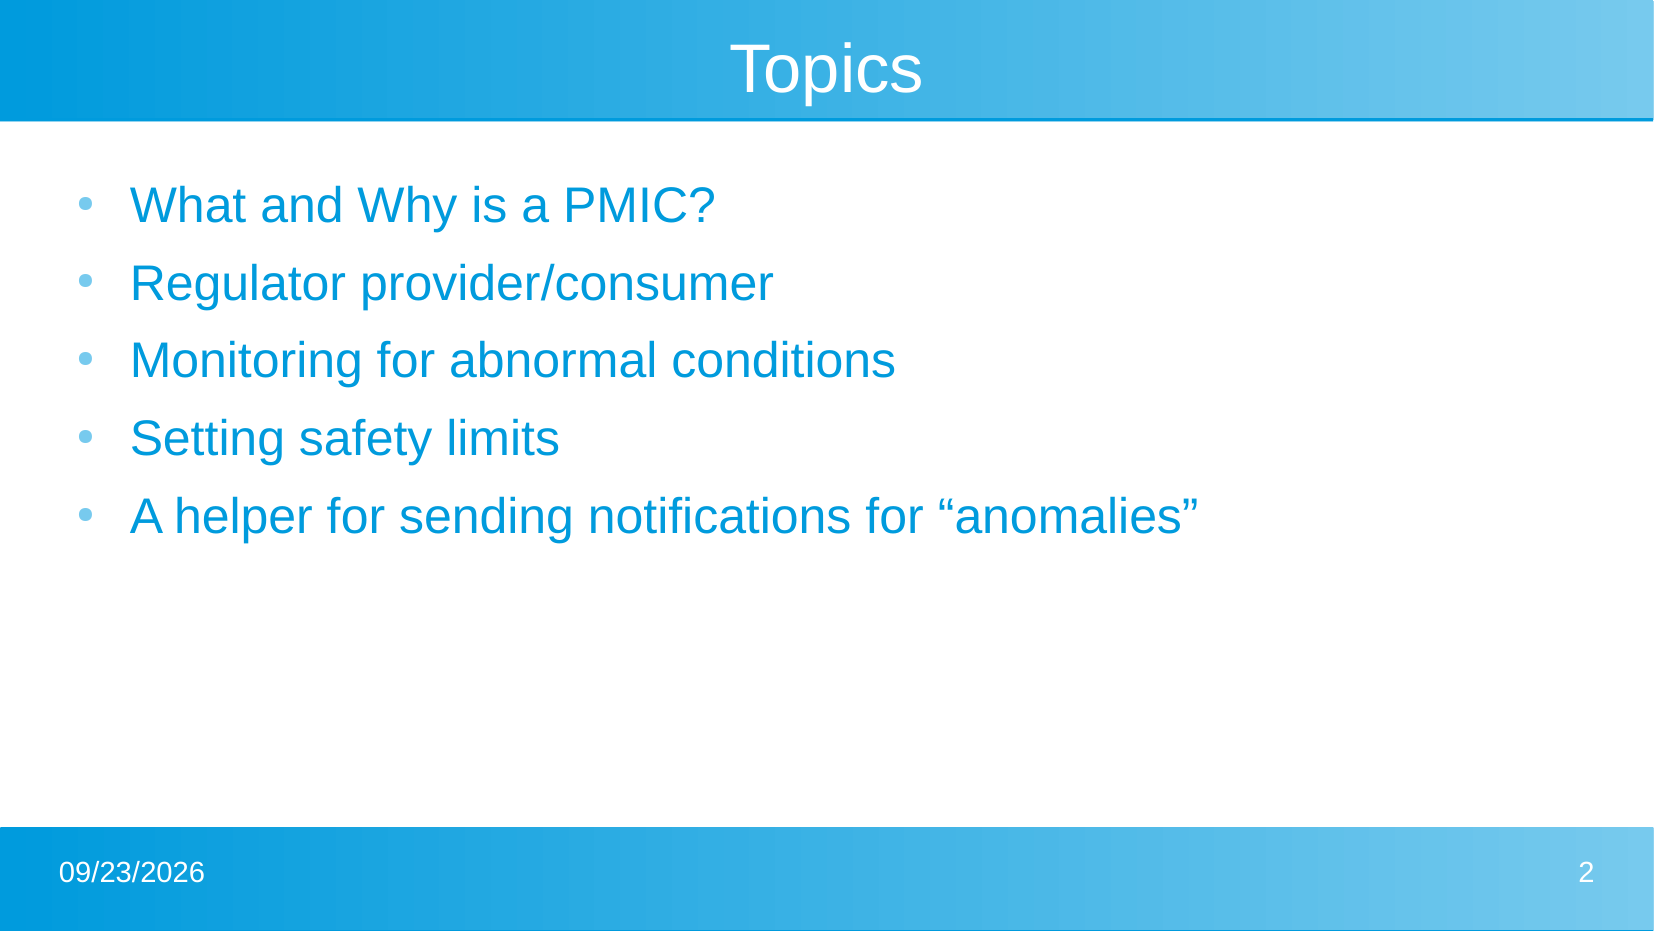

# Topics
What and Why is a PMIC?
Regulator provider/consumer
Monitoring for abnormal conditions
Setting safety limits
A helper for sending notifications for “anomalies”
2